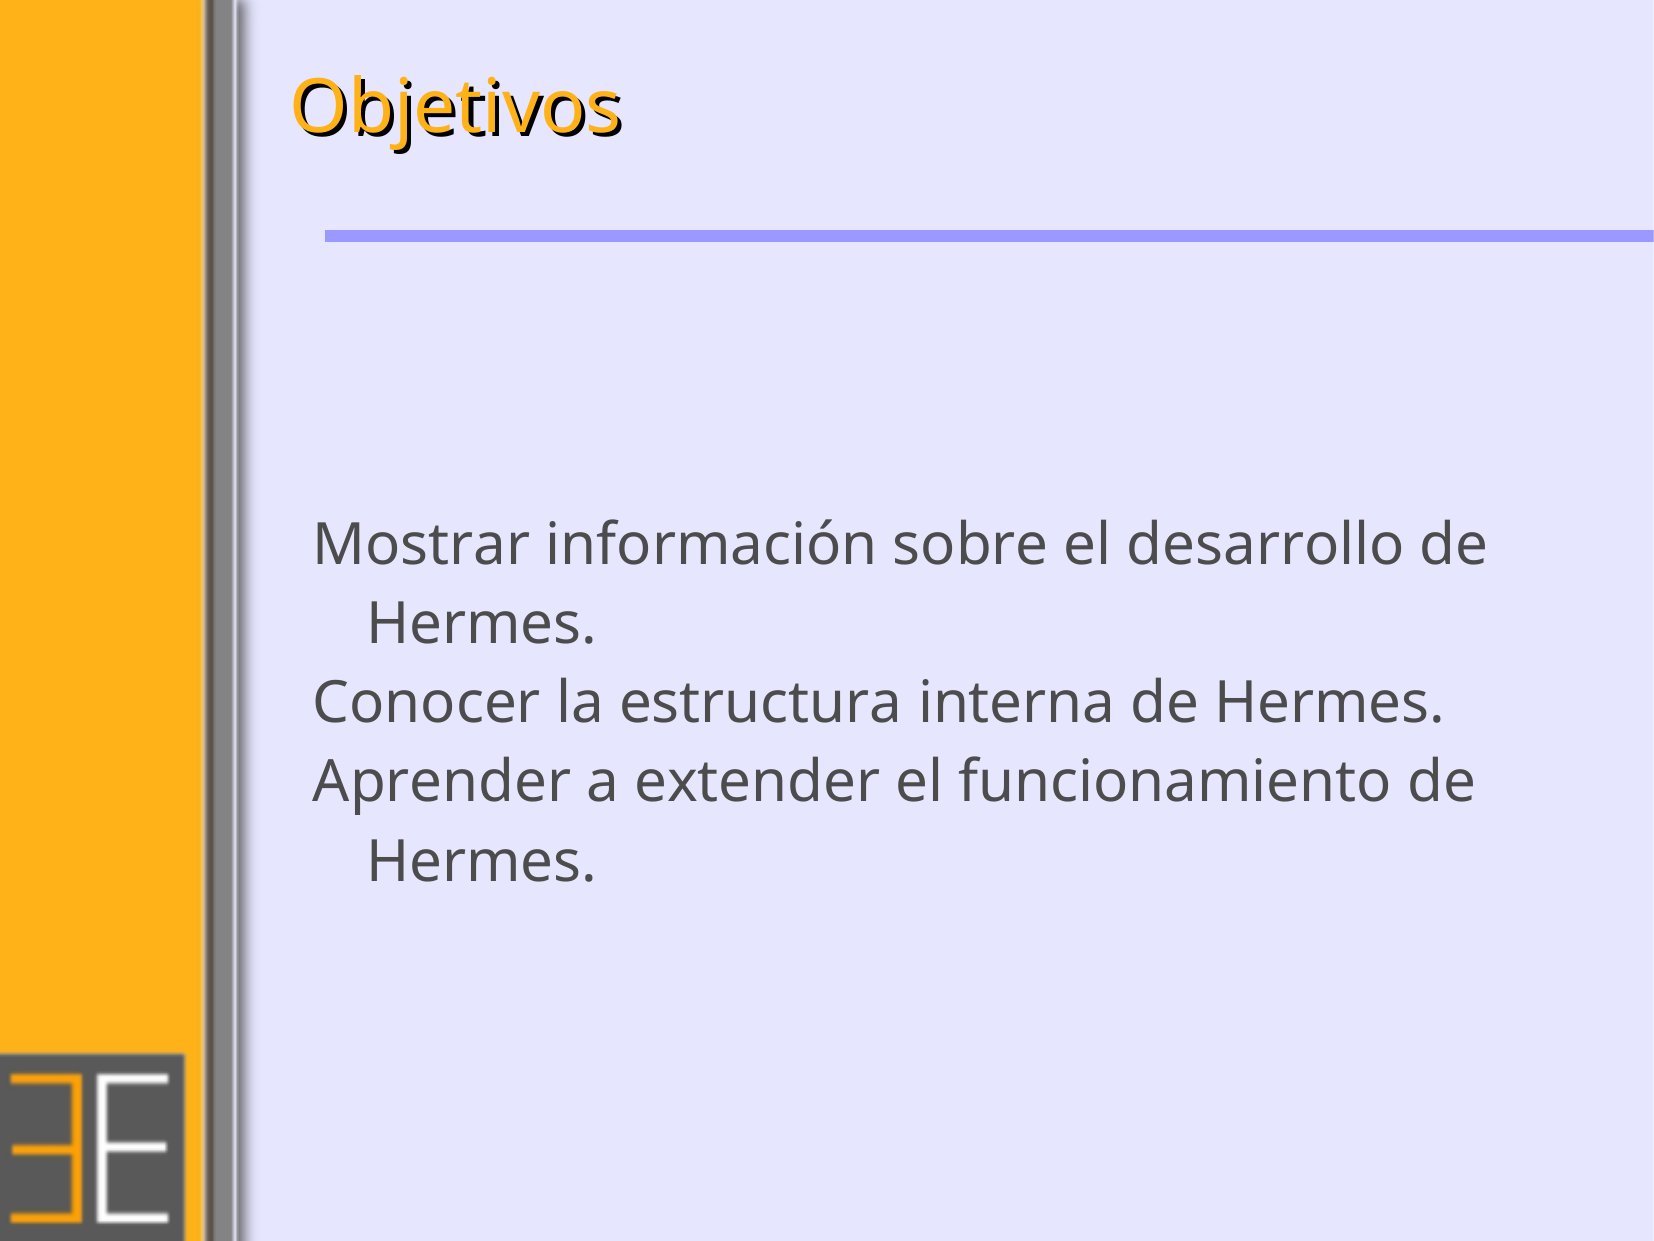

# Objetivos
Mostrar información sobre el desarrollo de Hermes.
Conocer la estructura interna de Hermes.
Aprender a extender el funcionamiento de Hermes.